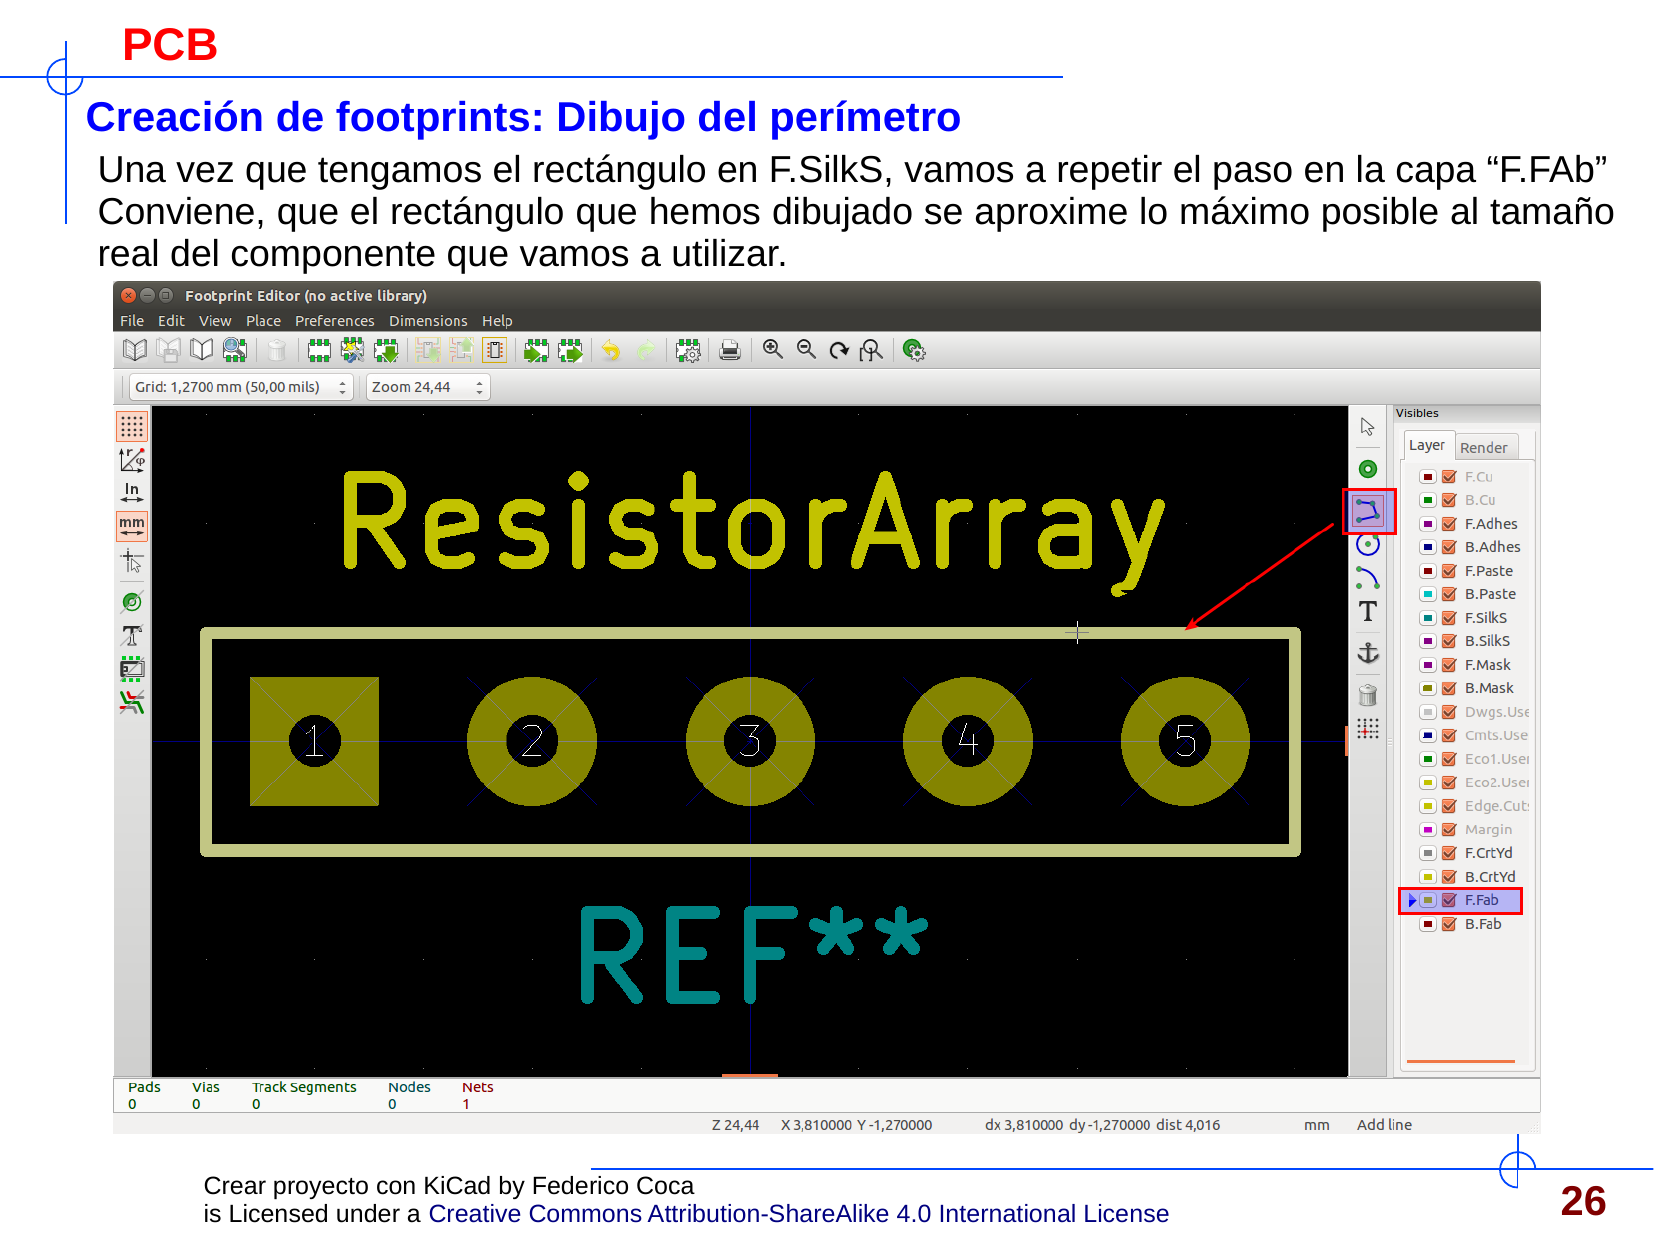

PCB
Creación de footprints: Dibujo del perímetro
Una vez que tengamos el rectángulo en F.SilkS, vamos a repetir el paso en la capa “F.FAb”
Conviene, que el rectángulo que hemos dibujado se aproxime lo máximo posible al tamaño real del componente que vamos a utilizar.
Crear proyecto con KiCad by Federico Coca
is Licensed under a Creative Commons Attribution-ShareAlike 4.0 International License